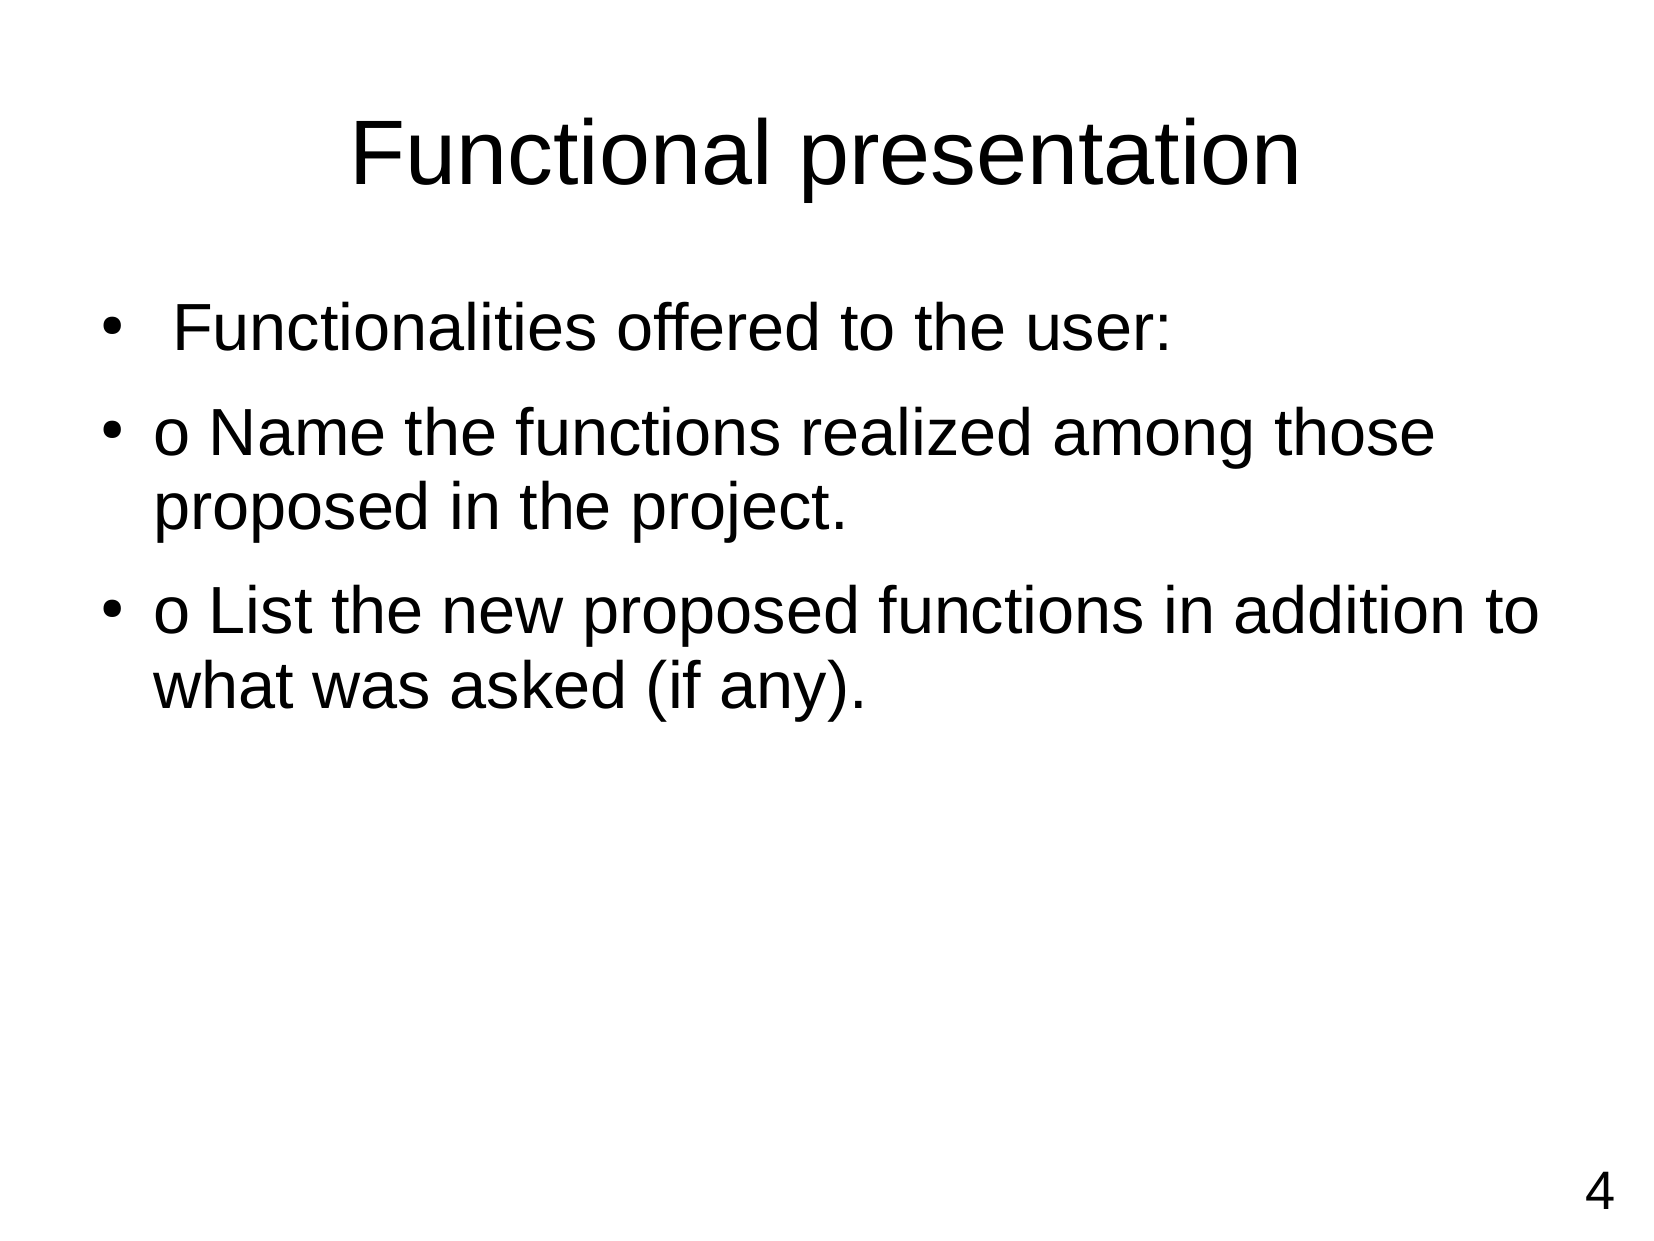

# Functional presentation
 Functionalities offered to the user:
o Name the functions realized among those proposed in the project.
o List the new proposed functions in addition to what was asked (if any).
4